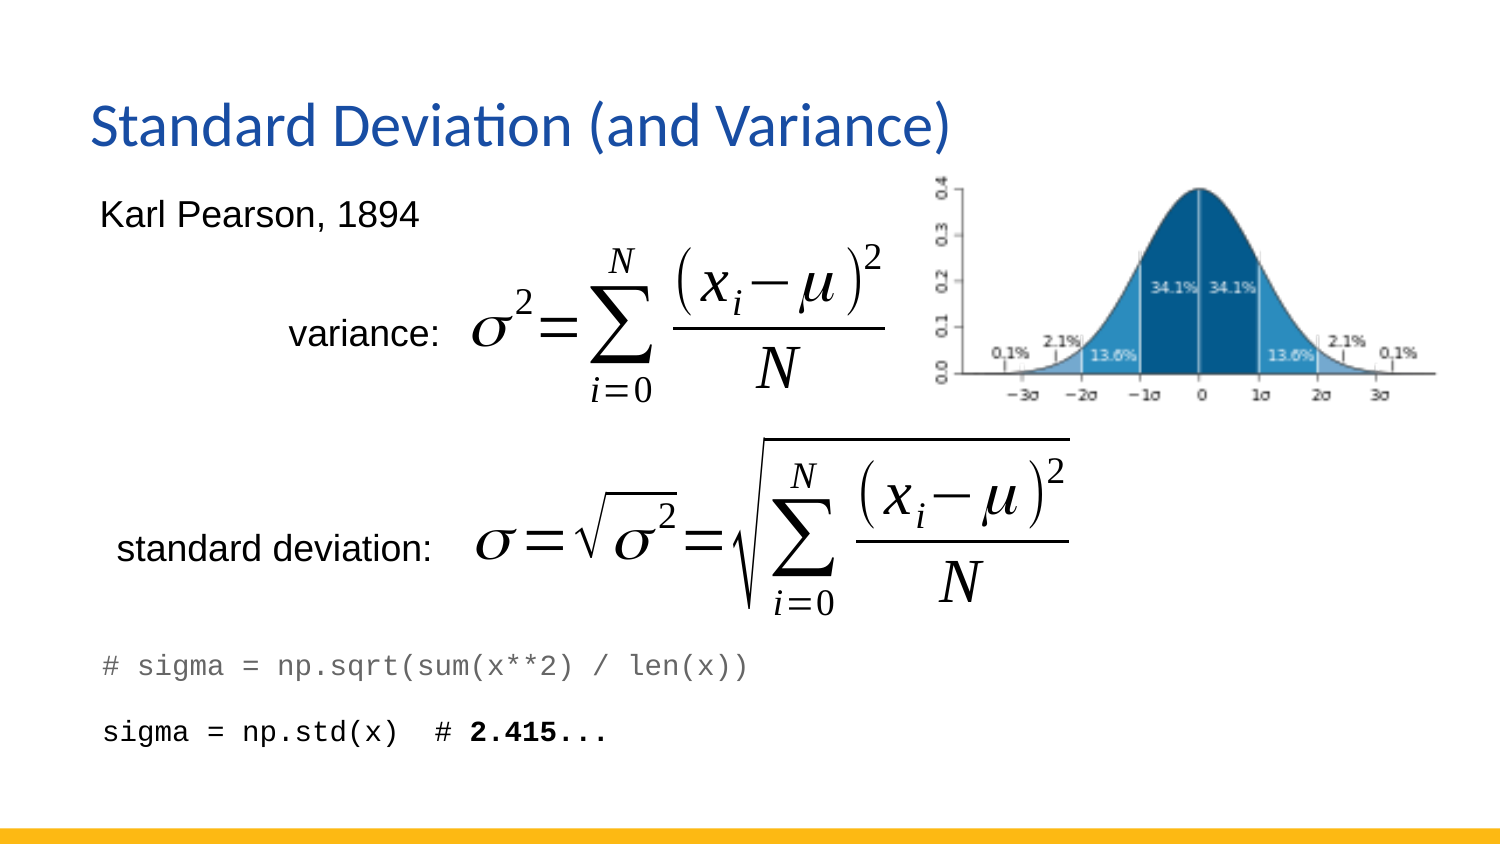

# Standard Deviation (and Variance)
Karl Pearson, 1894
variance:
standard deviation:
# sigma = np.sqrt(sum(x**2) / len(x))
sigma = np.std(x) # 2.415...